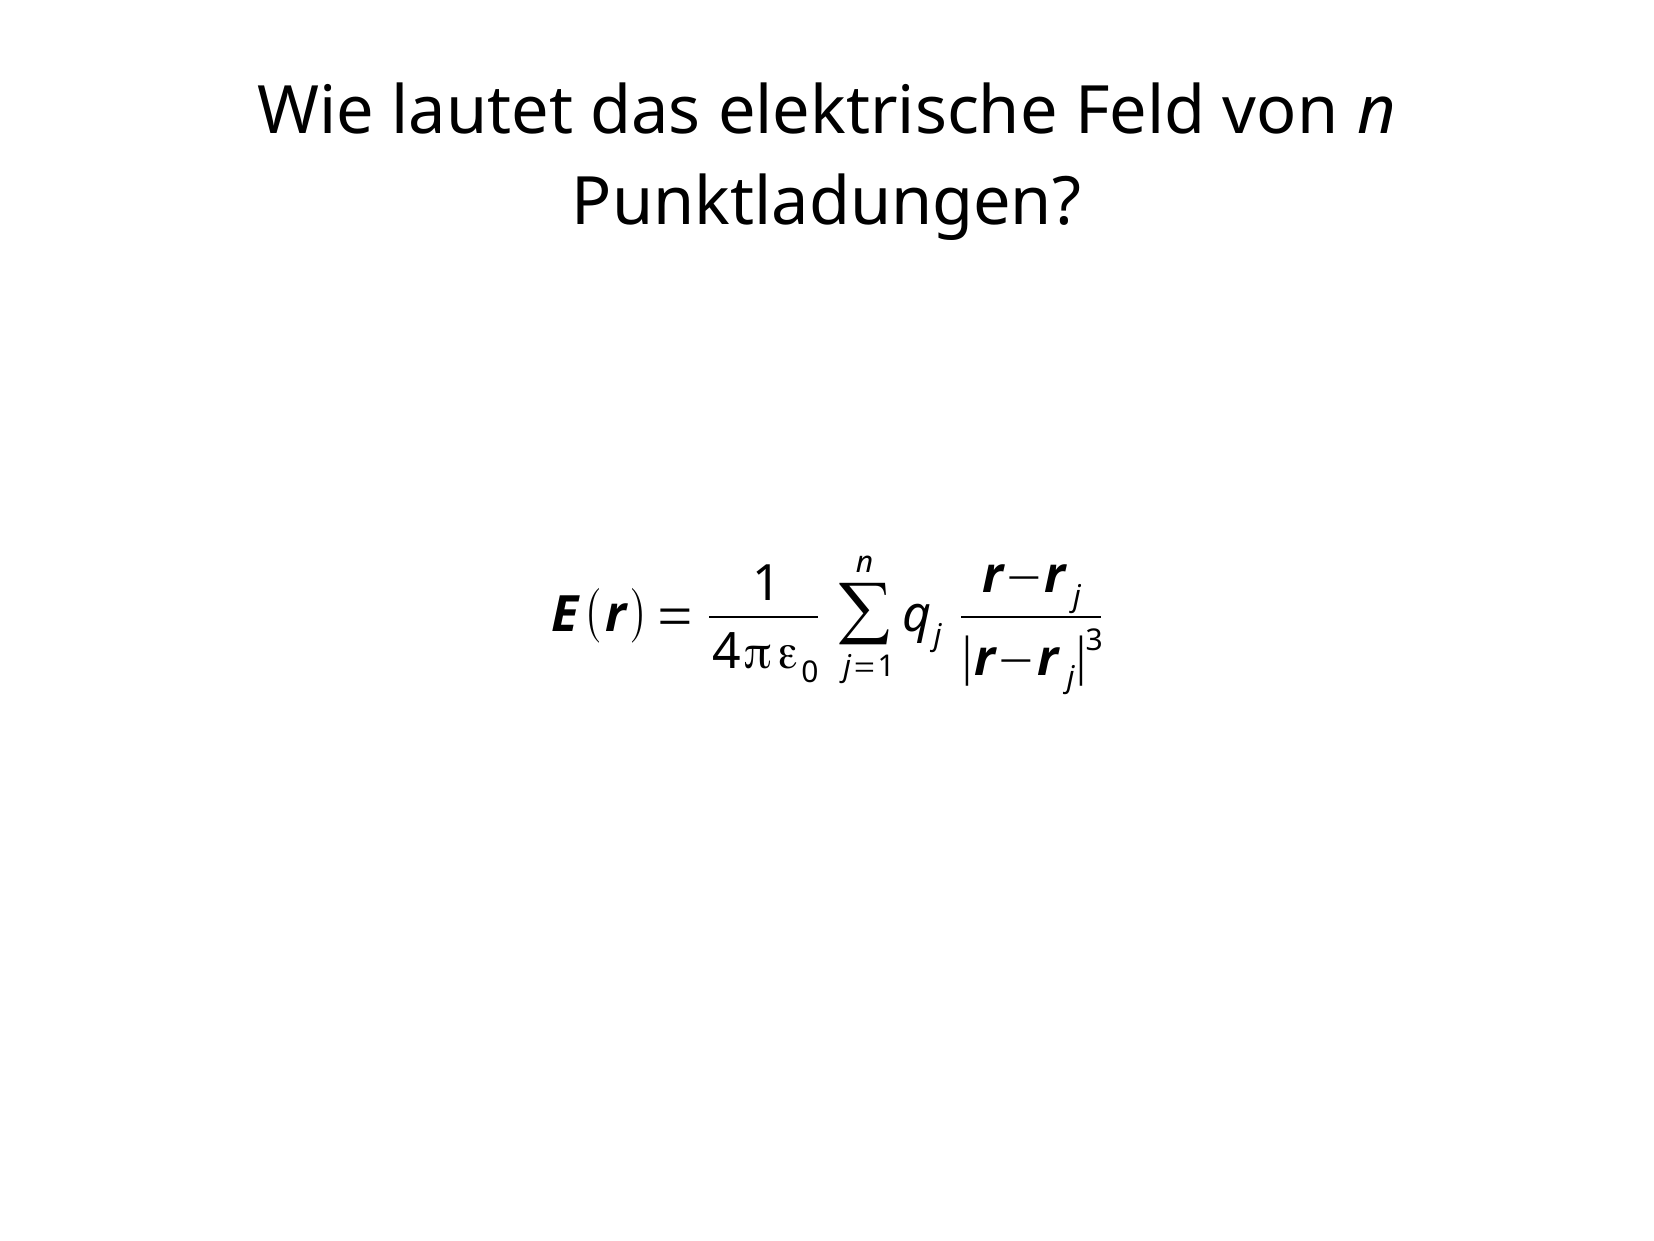

# Wie lautet das elektrische Feld von n Punktladungen?